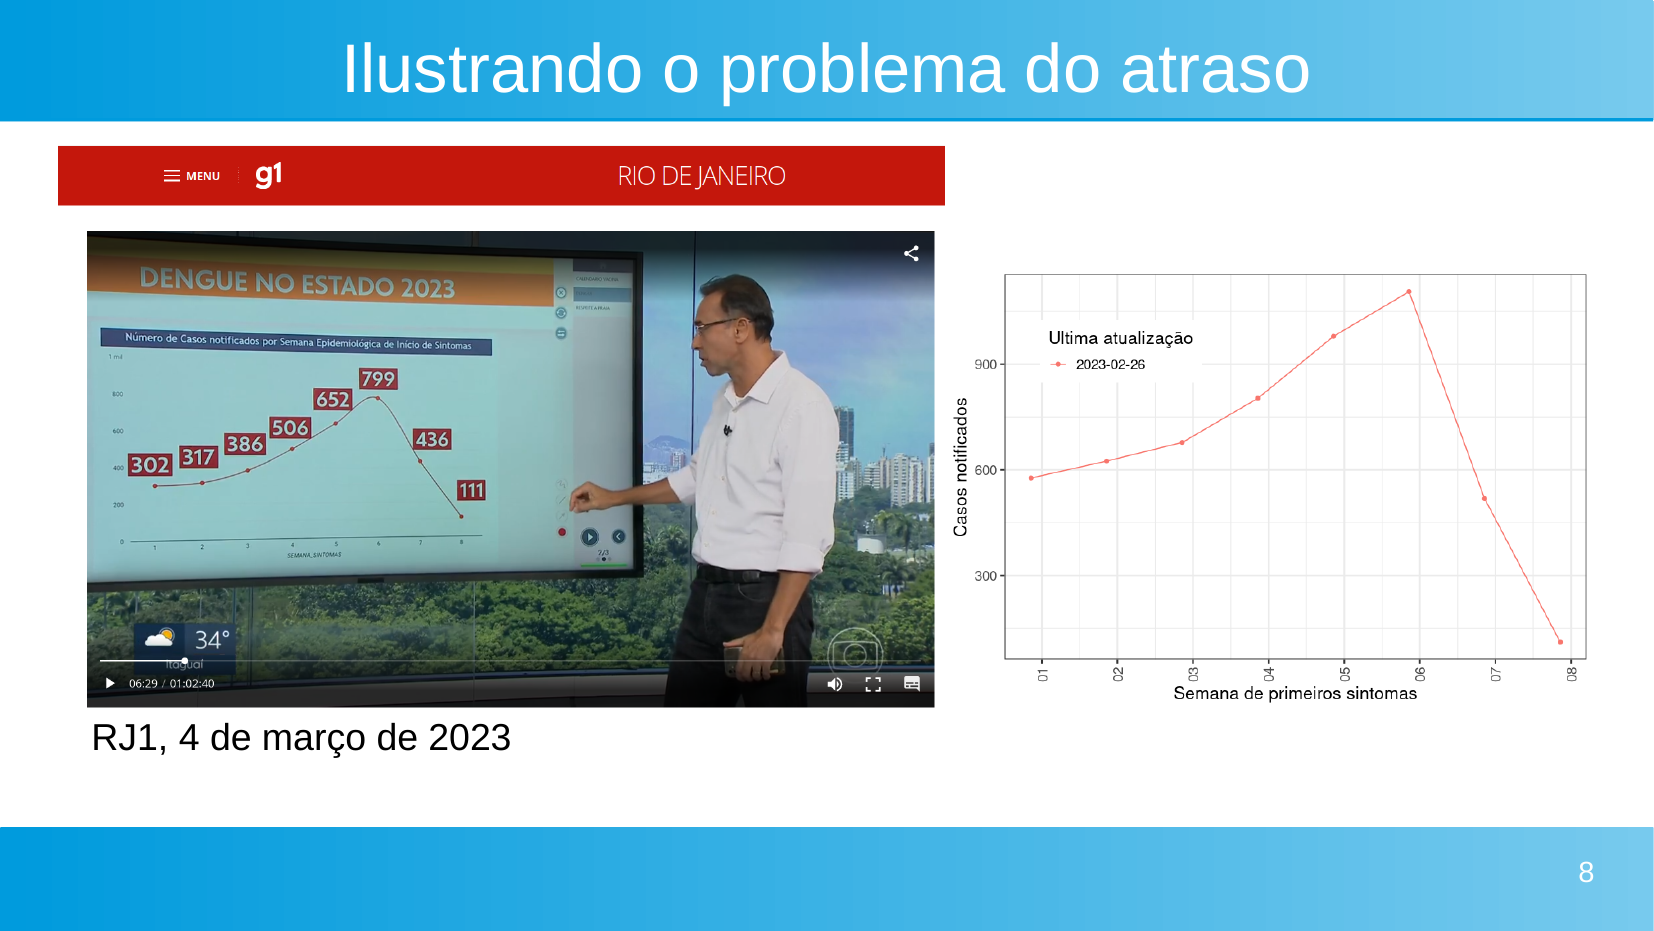

# Ilustrando o problema do atraso
RJ1, 4 de março de 2023
8